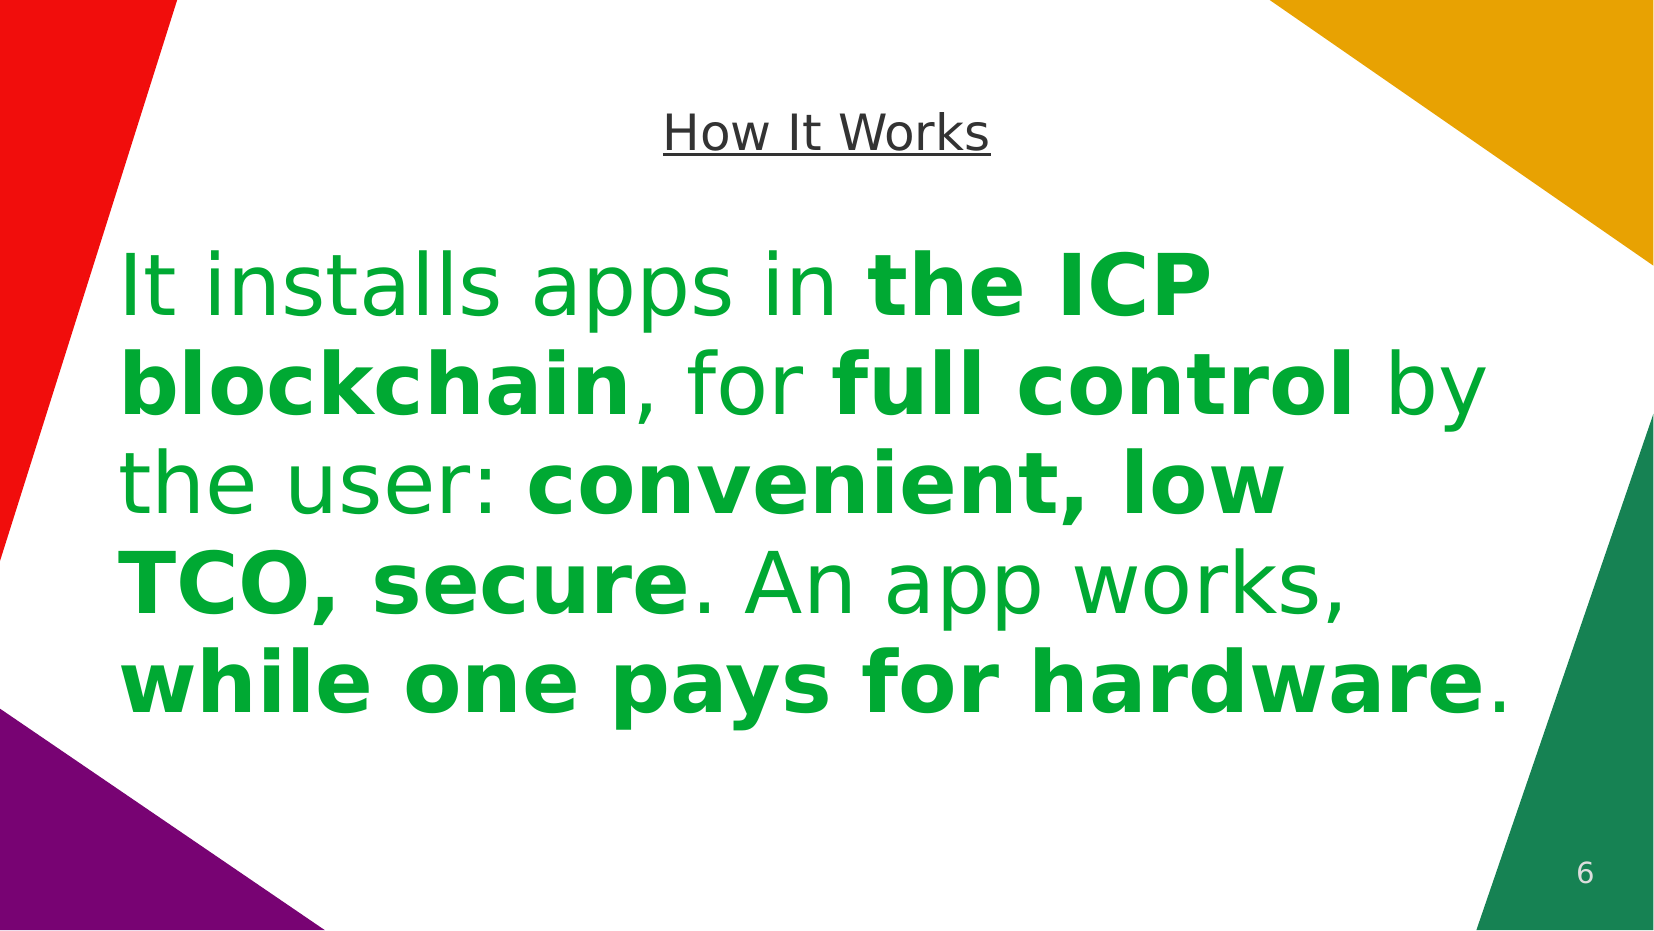

# How It Works
It installs apps in the ICP blockchain, for full control by the user: convenient, low TCO, secure. An app works, while one pays for hardware.
6